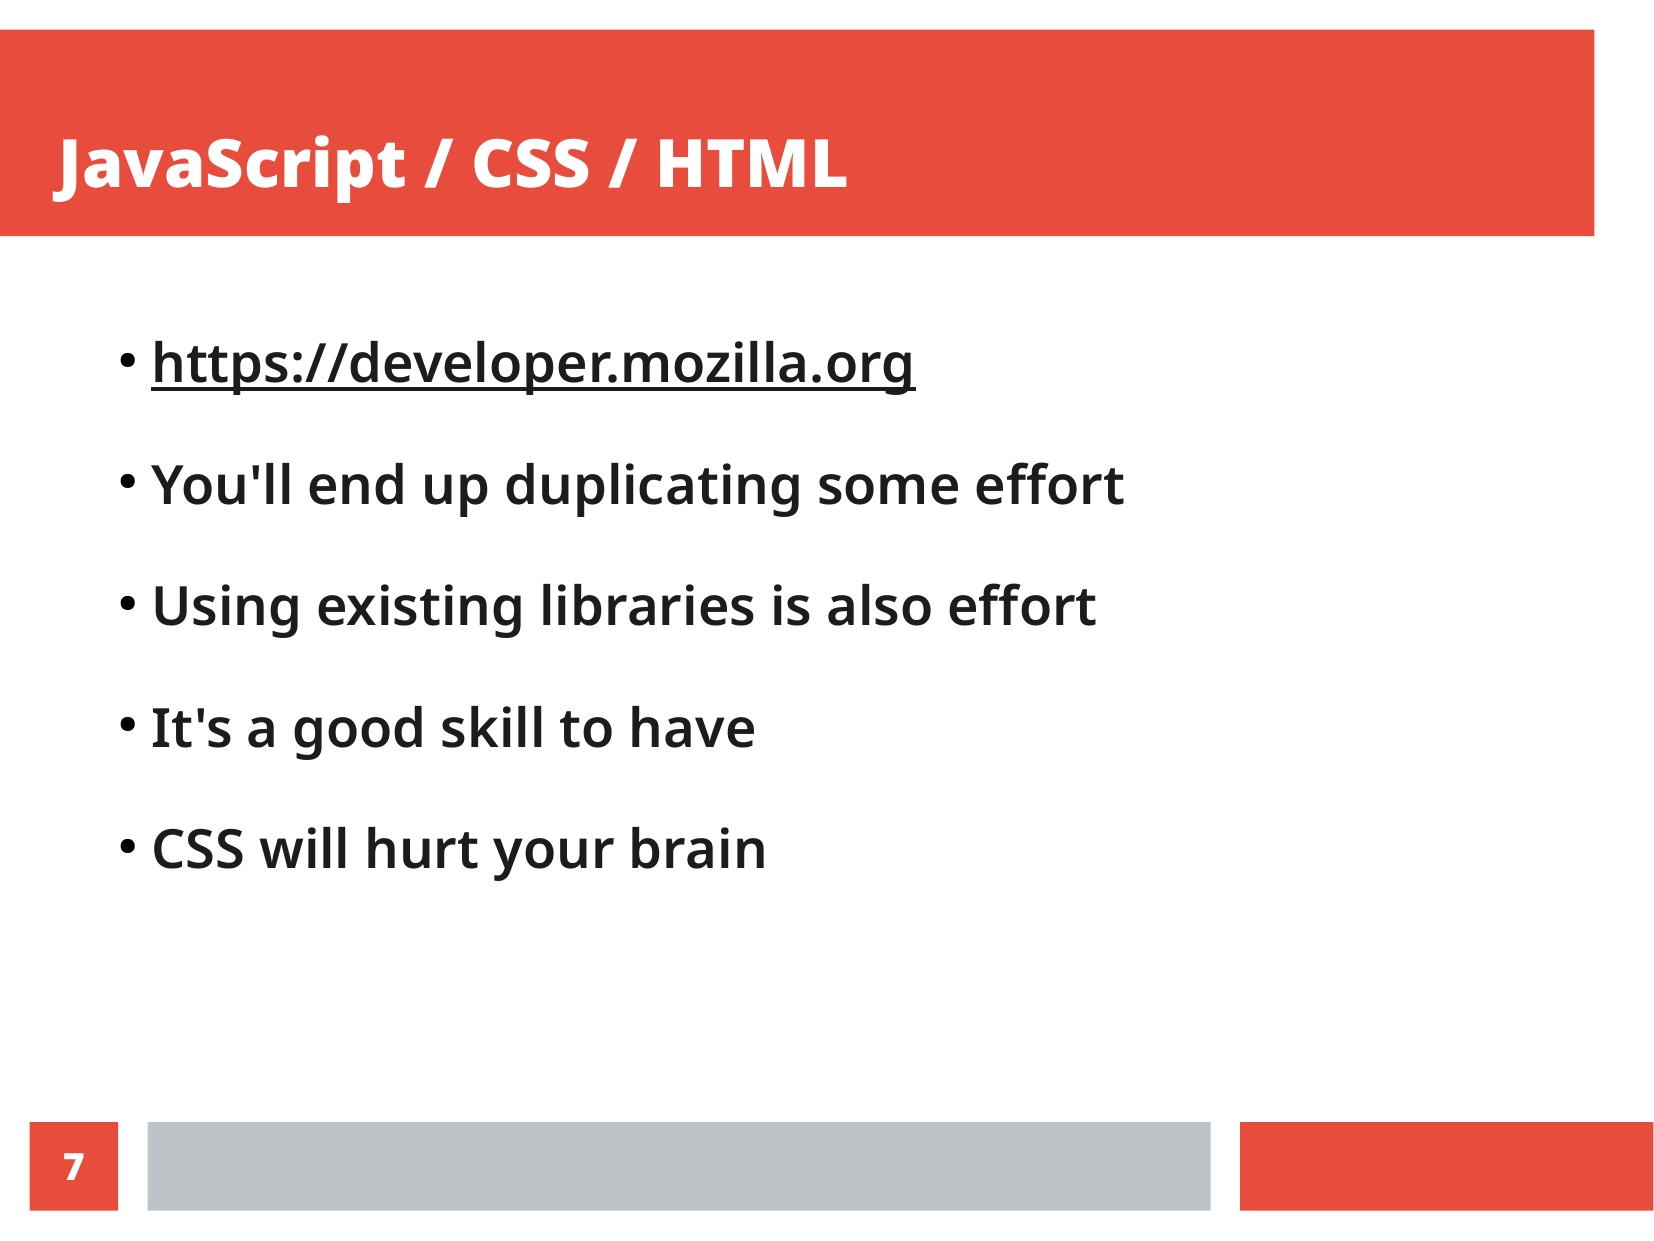

# JavaScript / CSS / HTML
 https://developer.mozilla.org
 You'll end up duplicating some effort
 Using existing libraries is also effort
 It's a good skill to have
 CSS will hurt your brain
7